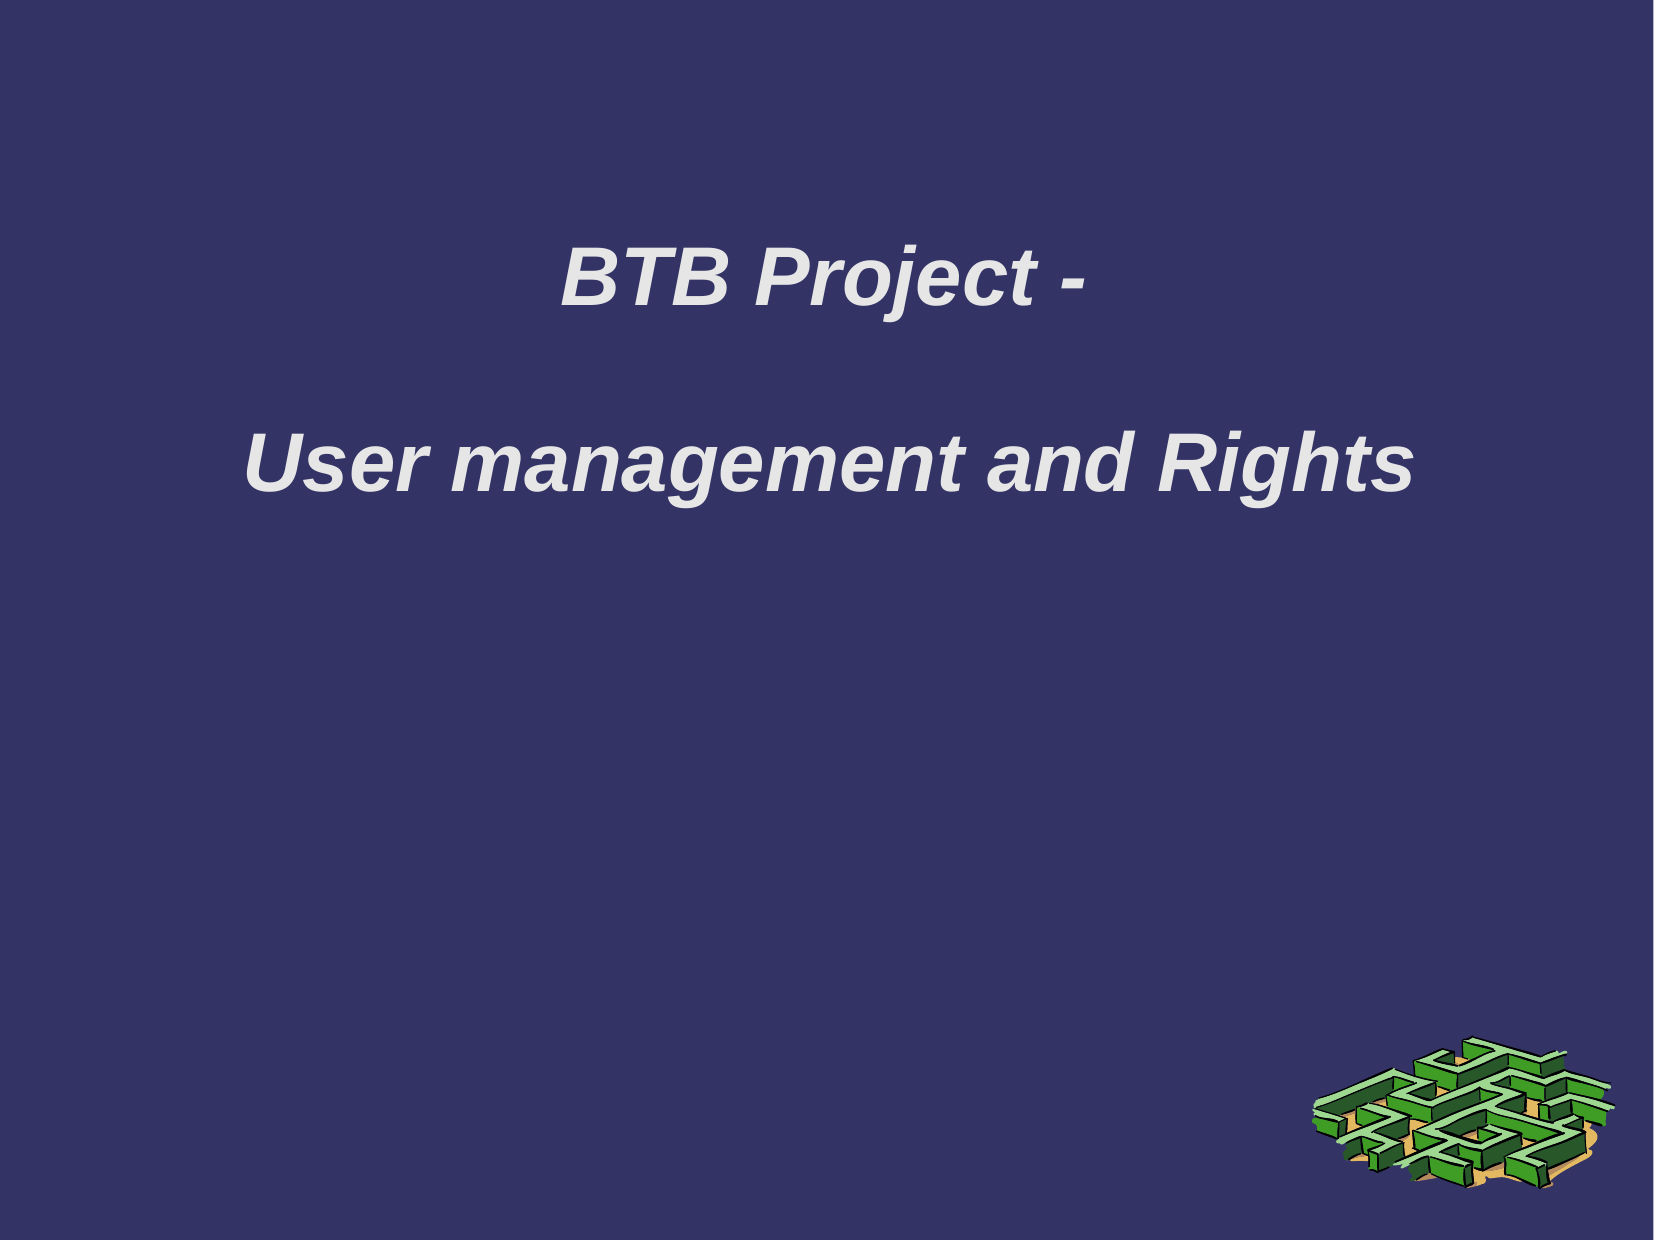

# BTB Project - User management and Rights